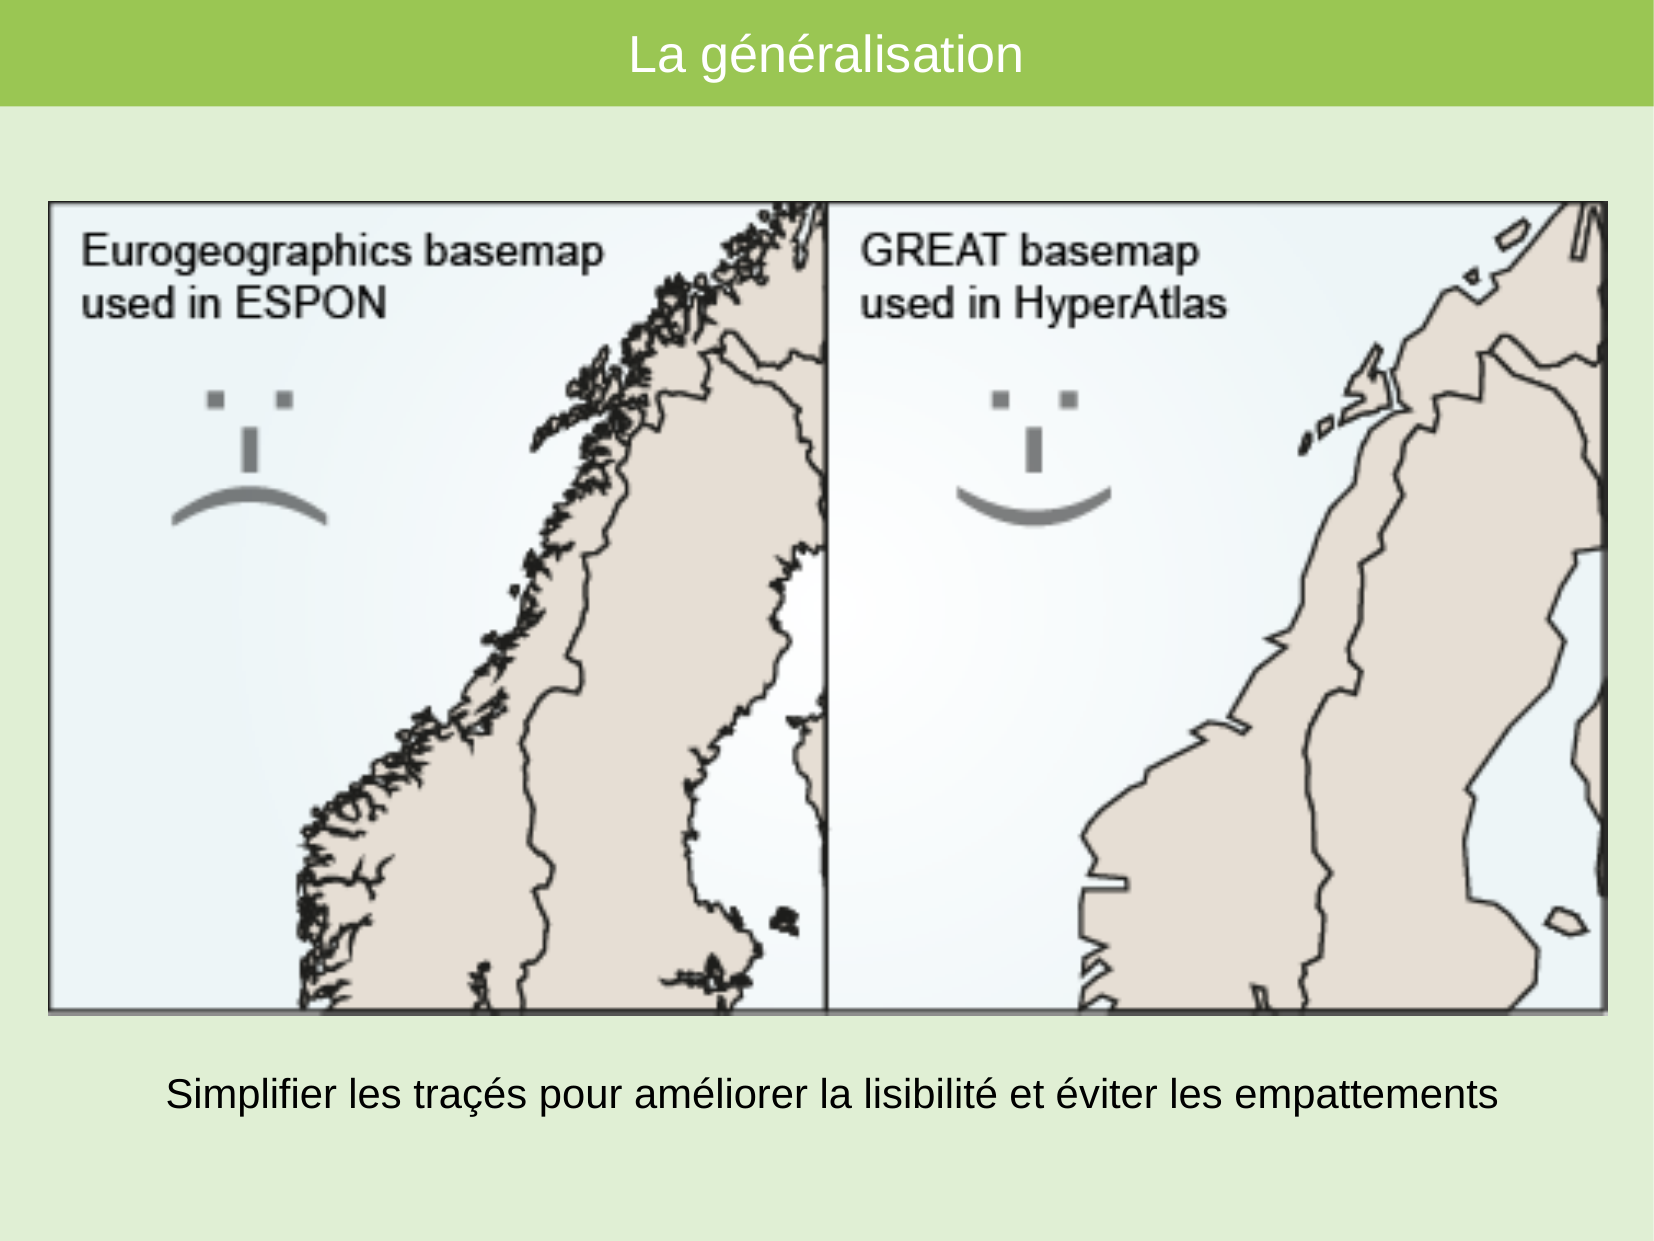

# La généralisation
Simplifier les traçés pour améliorer la lisibilité et éviter les empattements